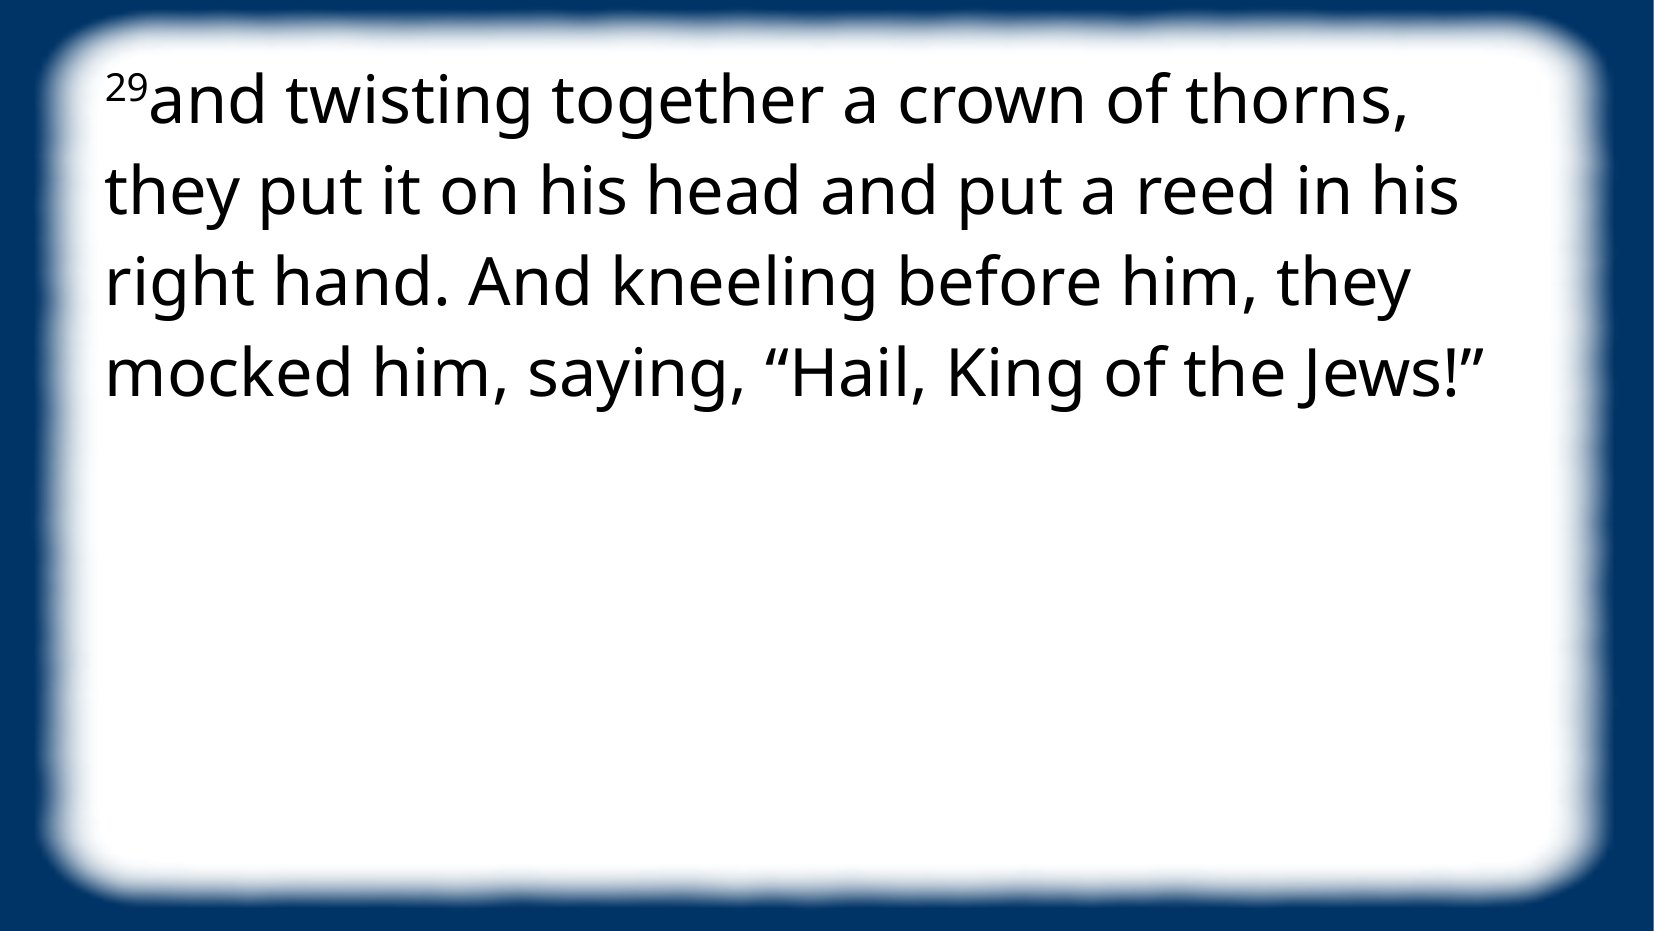

29and twisting together a crown of thorns, they put it on his head and put a reed in his right hand. And kneeling before him, they mocked him, saying, “Hail, King of the Jews!”